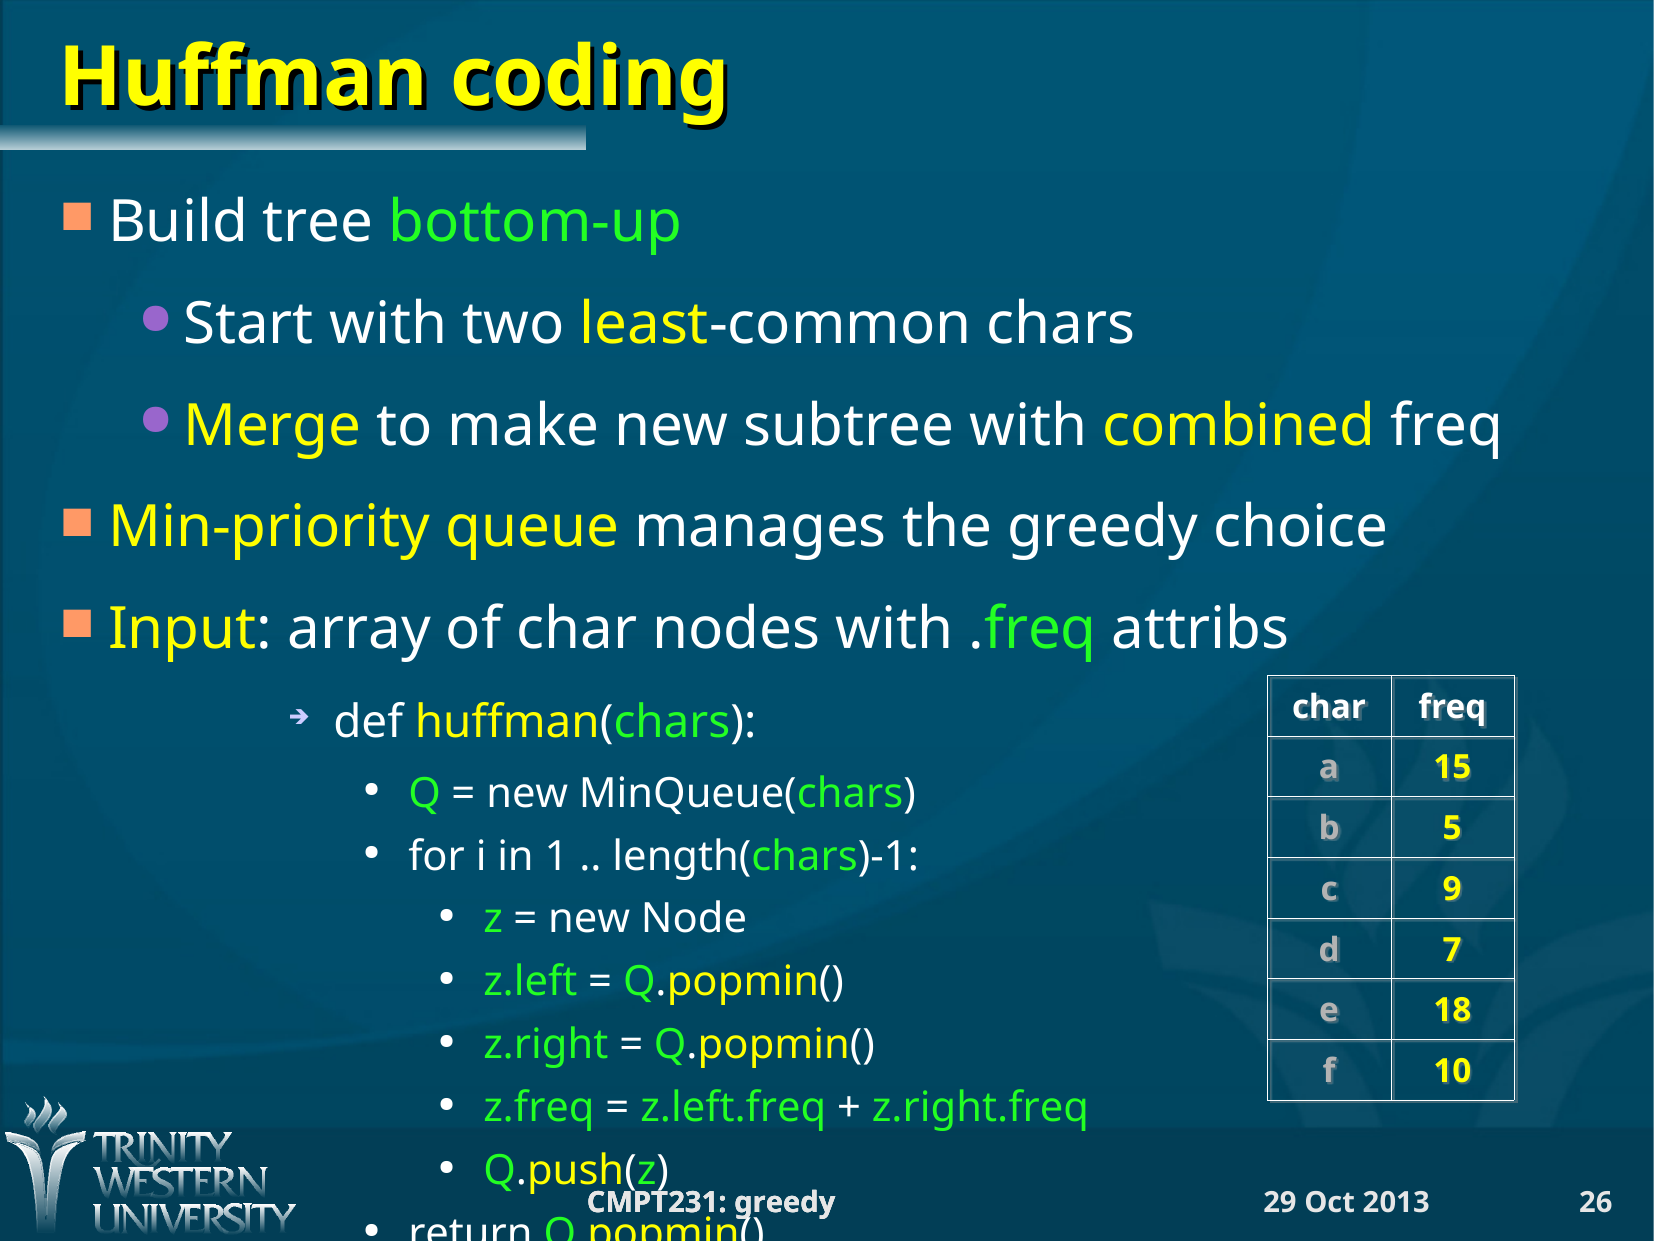

# Huffman coding
Build tree bottom-up
Start with two least-common chars
Merge to make new subtree with combined freq
Min-priority queue manages the greedy choice
Input: array of char nodes with .freq attribs
def huffman(chars):
Q = new MinQueue(chars)
for i in 1 .. length(chars)-1:
z = new Node
z.left = Q.popmin()
z.right = Q.popmin()
z.freq = z.left.freq + z.right.freq
Q.push(z)
return Q.popmin()
| char | freq |
| --- | --- |
| a | 15 |
| b | 5 |
| c | 9 |
| d | 7 |
| e | 18 |
| f | 10 |
CMPT231: greedy
29 Oct 2013
26